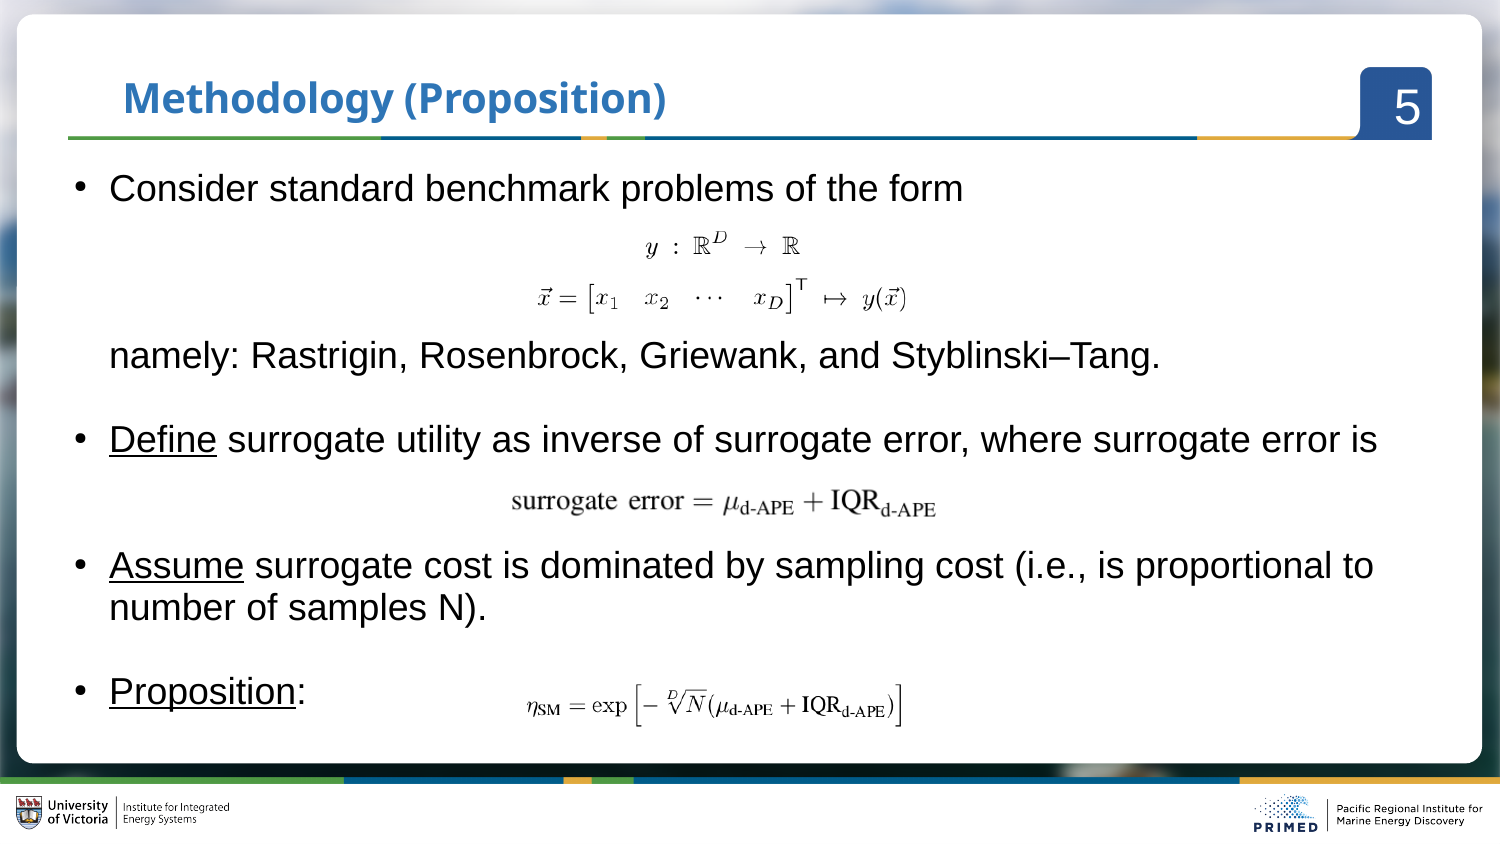

# Methodology (Proposition)
Consider standard benchmark problems of the form
namely: Rastrigin, Rosenbrock, Griewank, and Styblinski–Tang.
Define surrogate utility as inverse of surrogate error, where surrogate error is
Assume surrogate cost is dominated by sampling cost (i.e., is proportional to number of samples N).
Proposition: